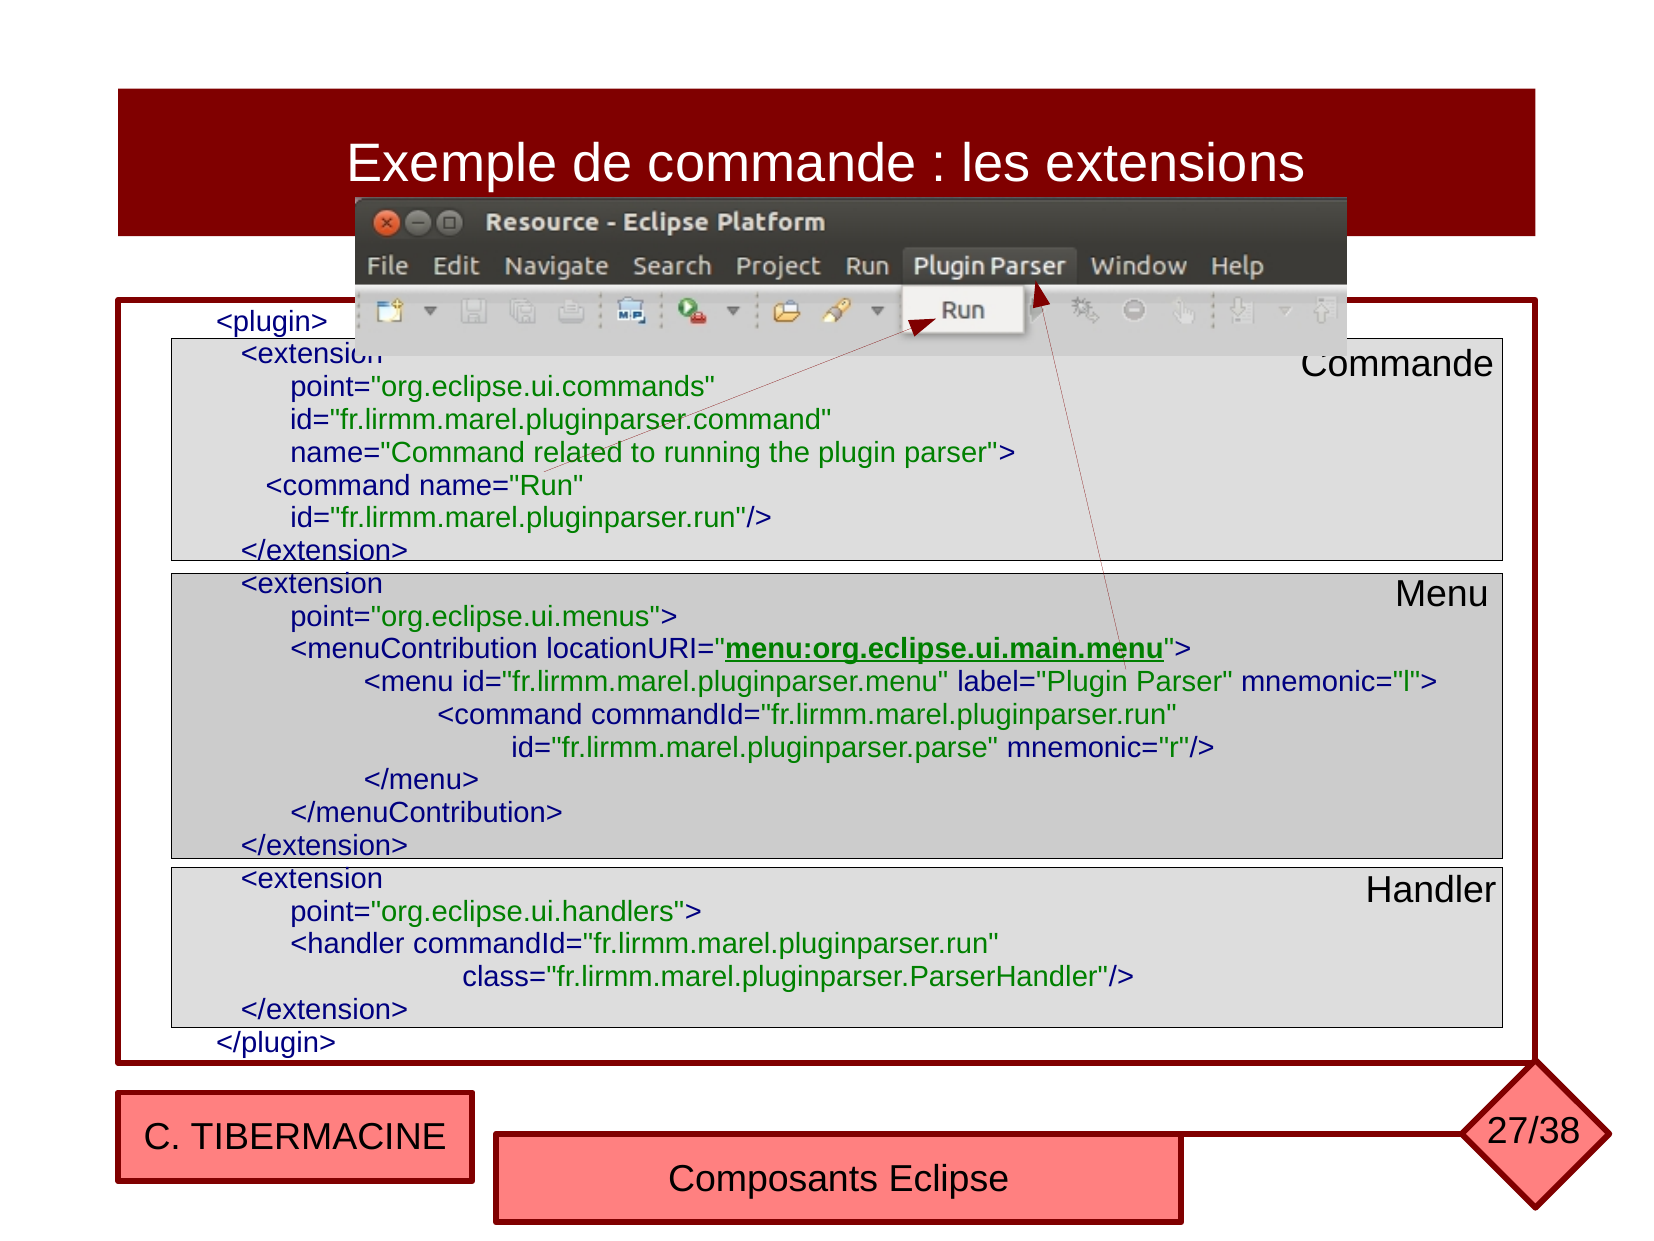

Exemple de commande : les extensions
<plugin>
 <extension
 point="org.eclipse.ui.commands"
	id="fr.lirmm.marel.pluginparser.command"
 name="Command related to running the plugin parser">
 <command name="Run"
 id="fr.lirmm.marel.pluginparser.run"/>
 </extension>
 <extension
 point="org.eclipse.ui.menus">
 <menuContribution locationURI="menu:org.eclipse.ui.main.menu">
 	<menu id="fr.lirmm.marel.pluginparser.menu" label="Plugin Parser" mnemonic="l">
 		<command commandId="fr.lirmm.marel.pluginparser.run"
				id="fr.lirmm.marel.pluginparser.parse" mnemonic="r"/>
 	</menu>
 </menuContribution>
 </extension>
 <extension
 point="org.eclipse.ui.handlers">
 <handler commandId="fr.lirmm.marel.pluginparser.run"
			 class="fr.lirmm.marel.pluginparser.ParserHandler"/>
 </extension>
</plugin>
Commande
Menu
Handler
C. TIBERMACINE
Composants Eclipse